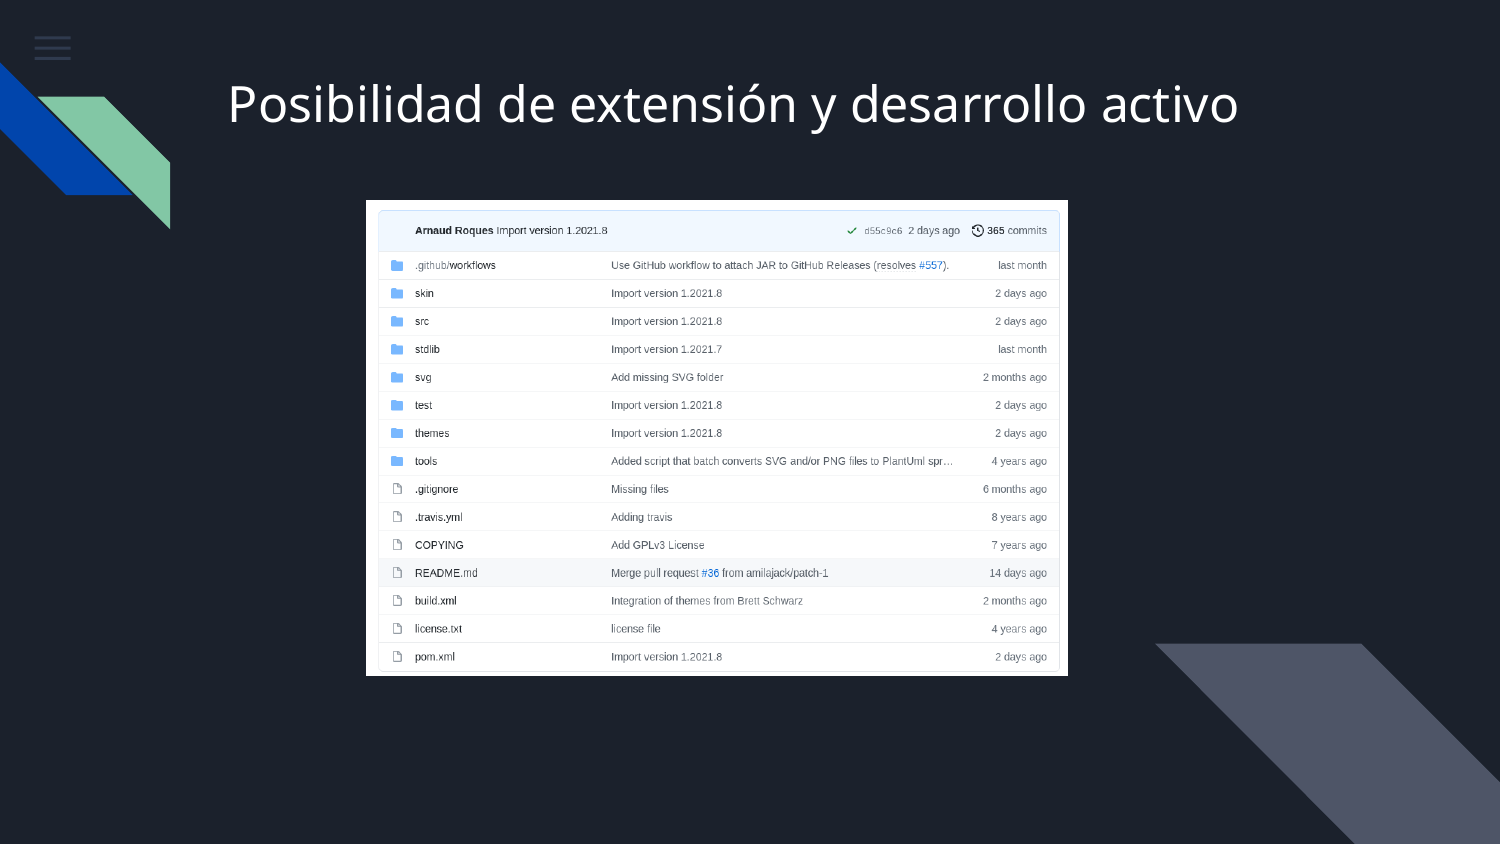

# Posibilidad de extensión y desarrollo activo